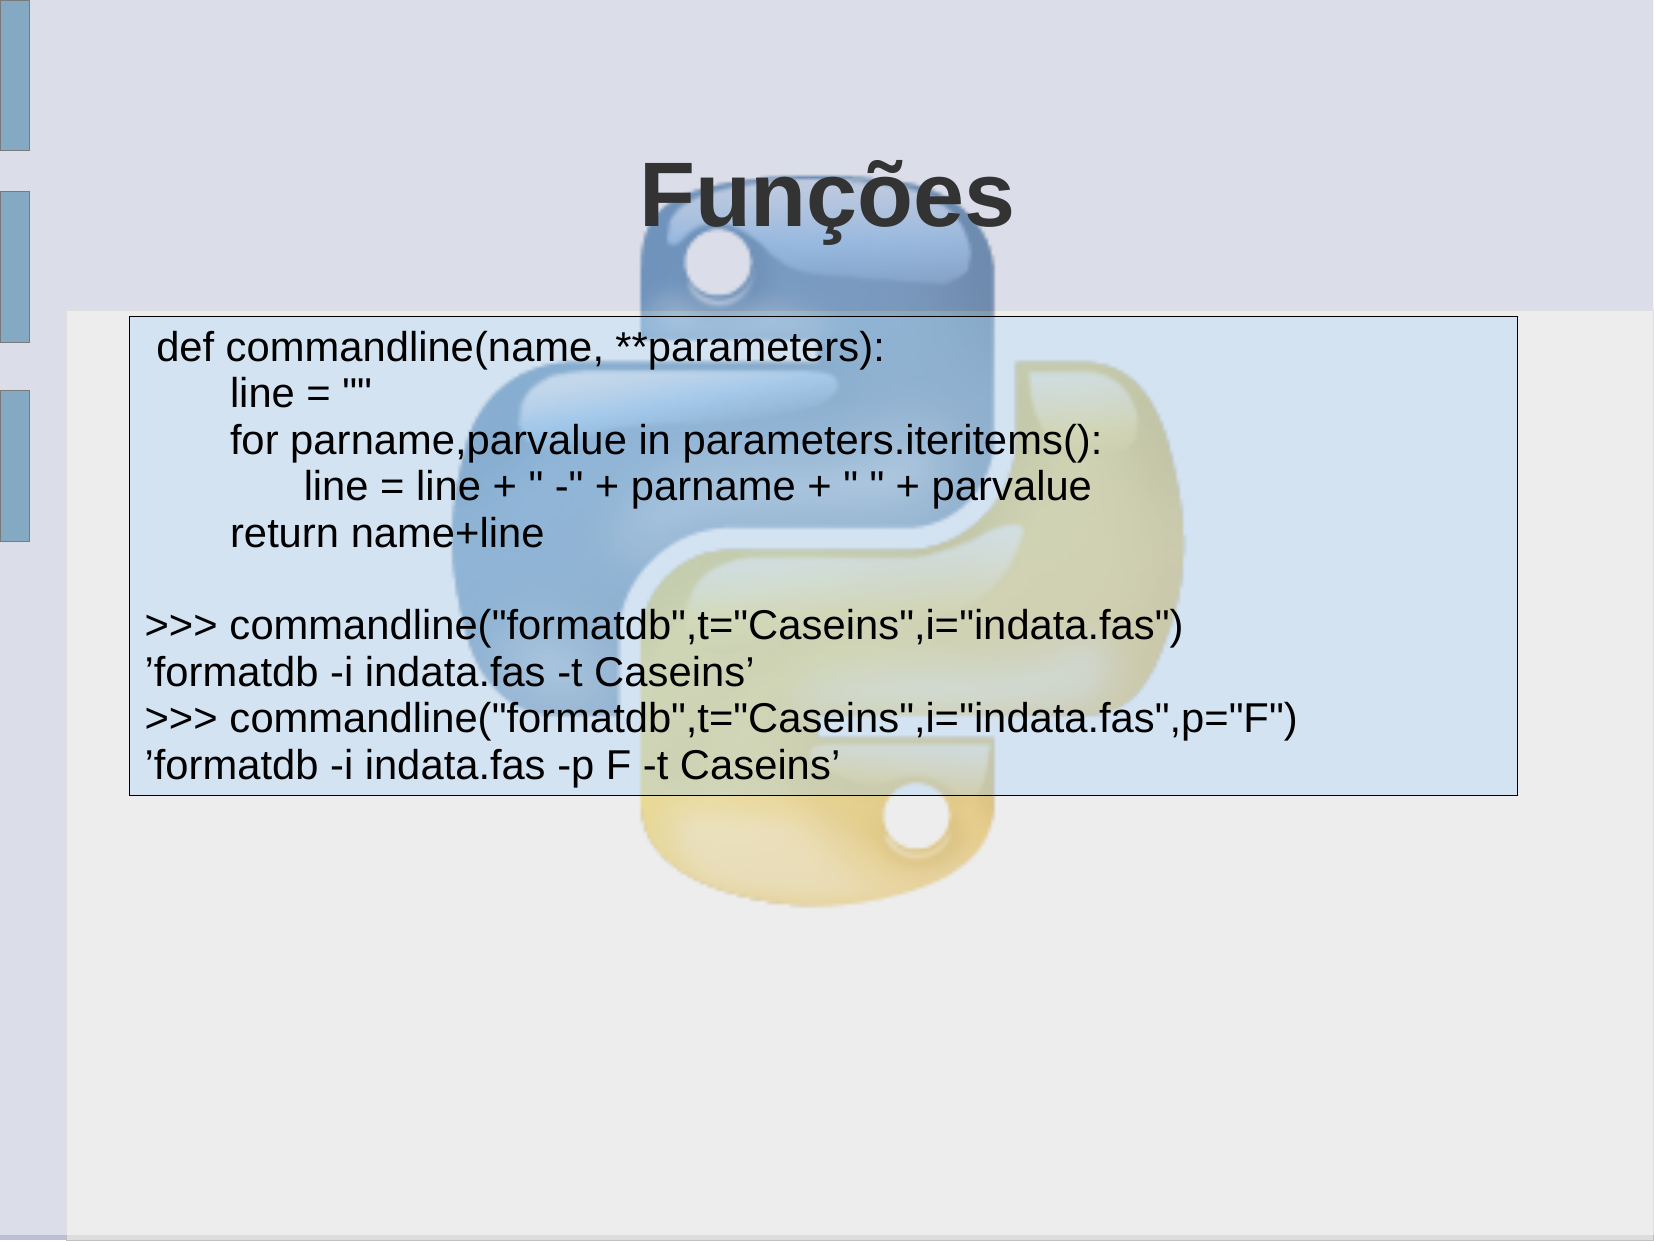

# Funções
 def commandline(name, **parameters):
	 line = ""
	 for parname,parvalue in parameters.iteritems():
		 line = line + " -" + parname + " " + parvalue
	 return name+line
>>> commandline("formatdb",t="Caseins",i="indata.fas")
’formatdb -i indata.fas -t Caseins’
>>> commandline("formatdb",t="Caseins",i="indata.fas",p="F")
’formatdb -i indata.fas -p F -t Caseins’